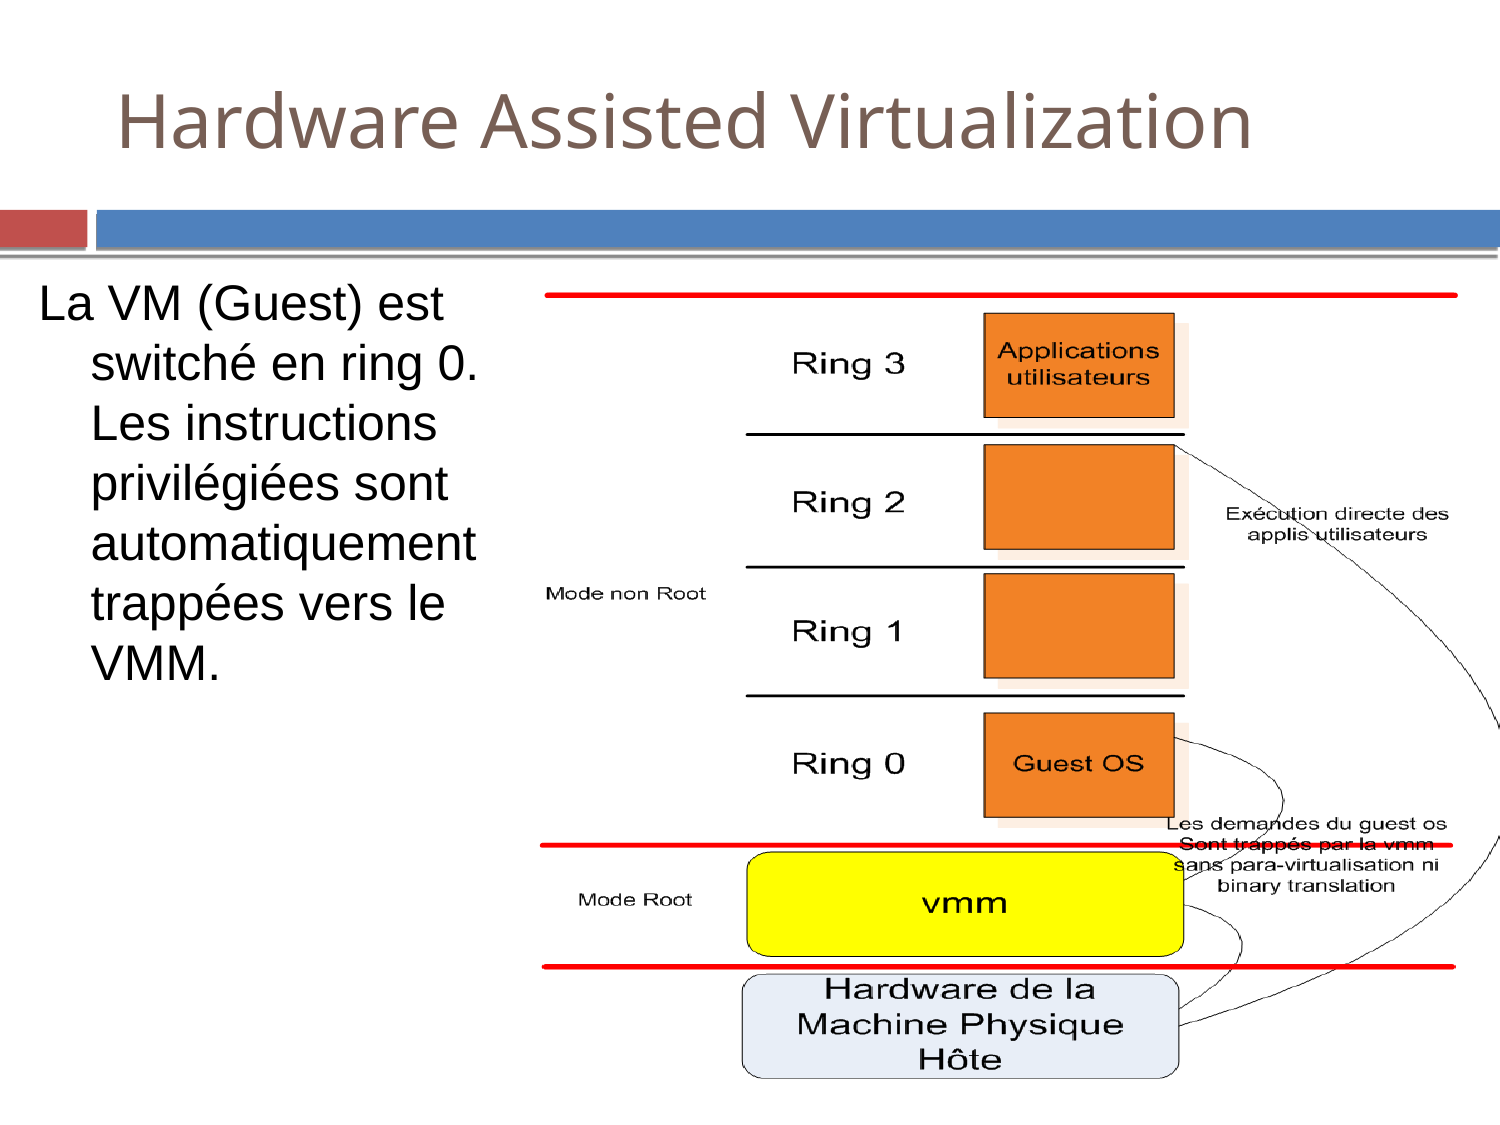

Hardware Assisted Virtualization
La VM (Guest) est switché en ring 0. Les instructions privilégiées sont automatiquement trappées vers le VMM.